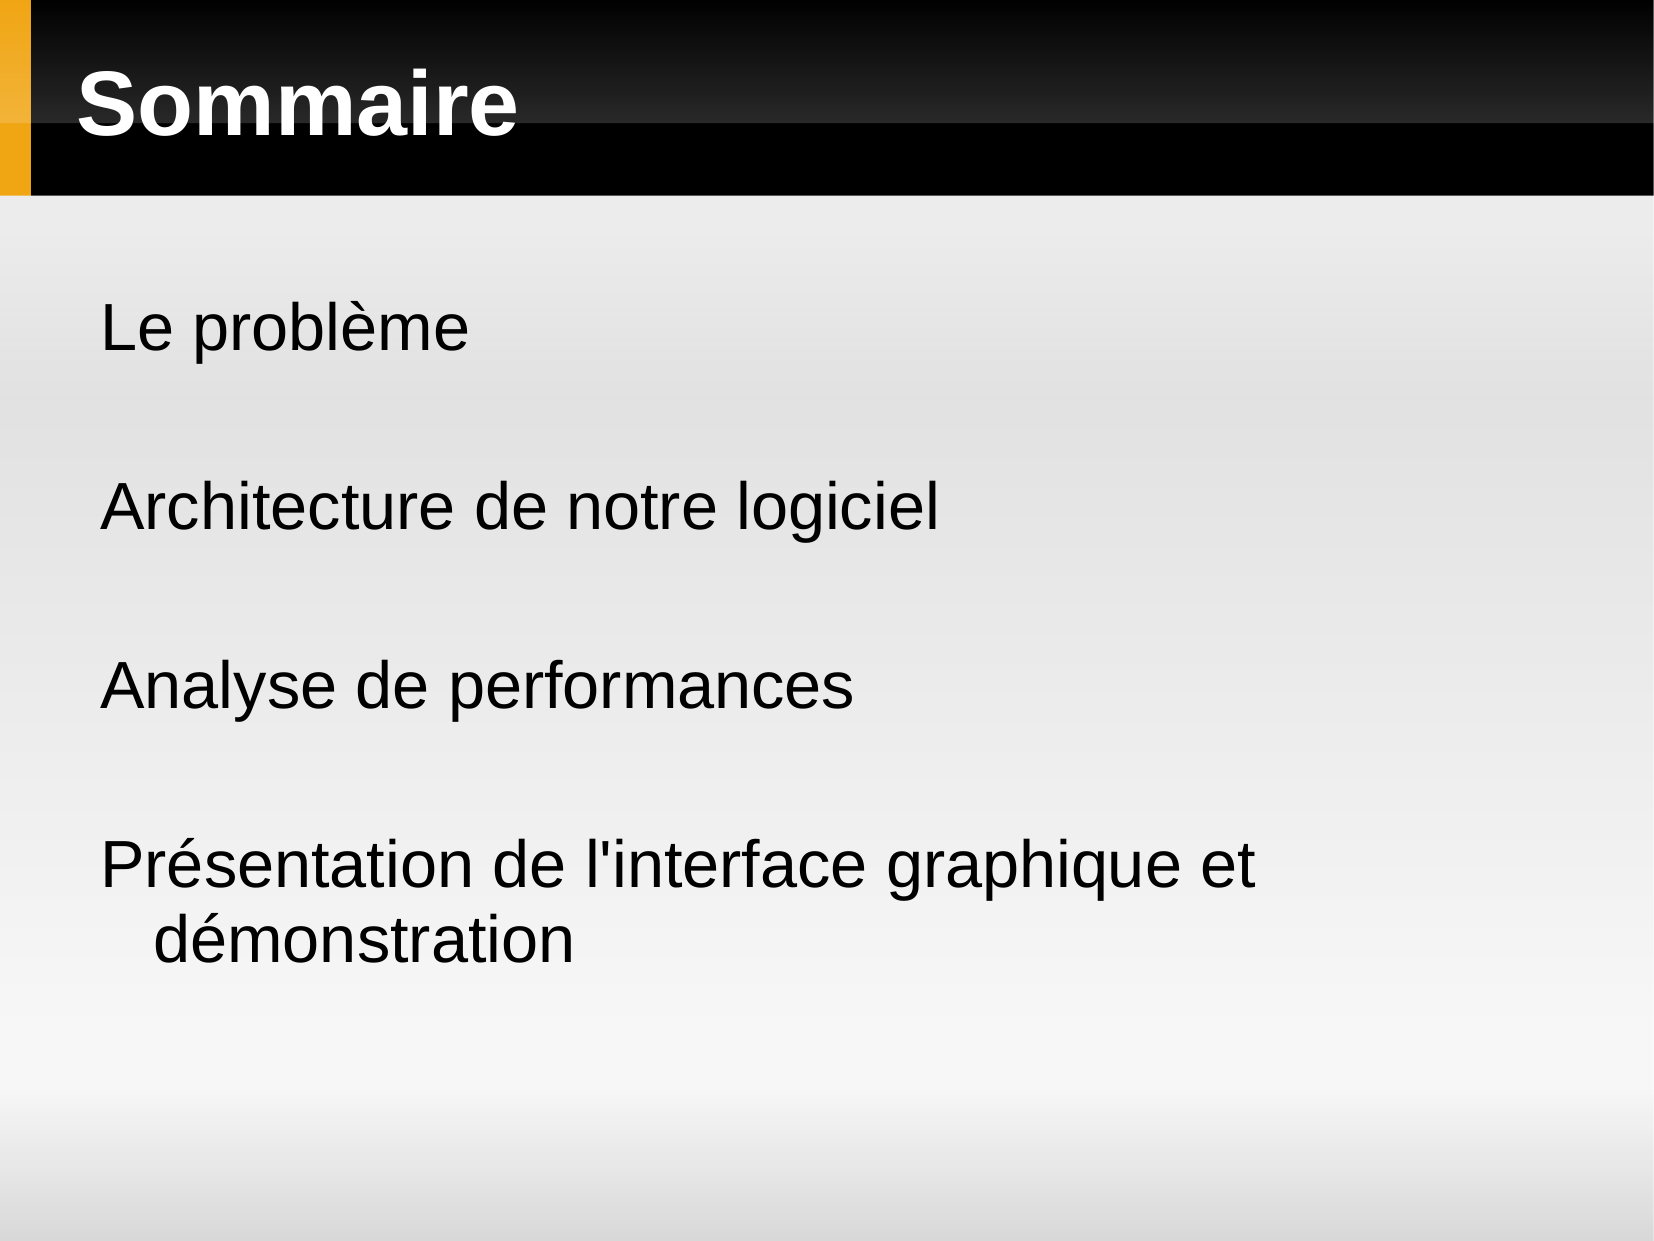

# Sommaire
Le problème
Architecture de notre logiciel
Analyse de performances
Présentation de l'interface graphique et démonstration